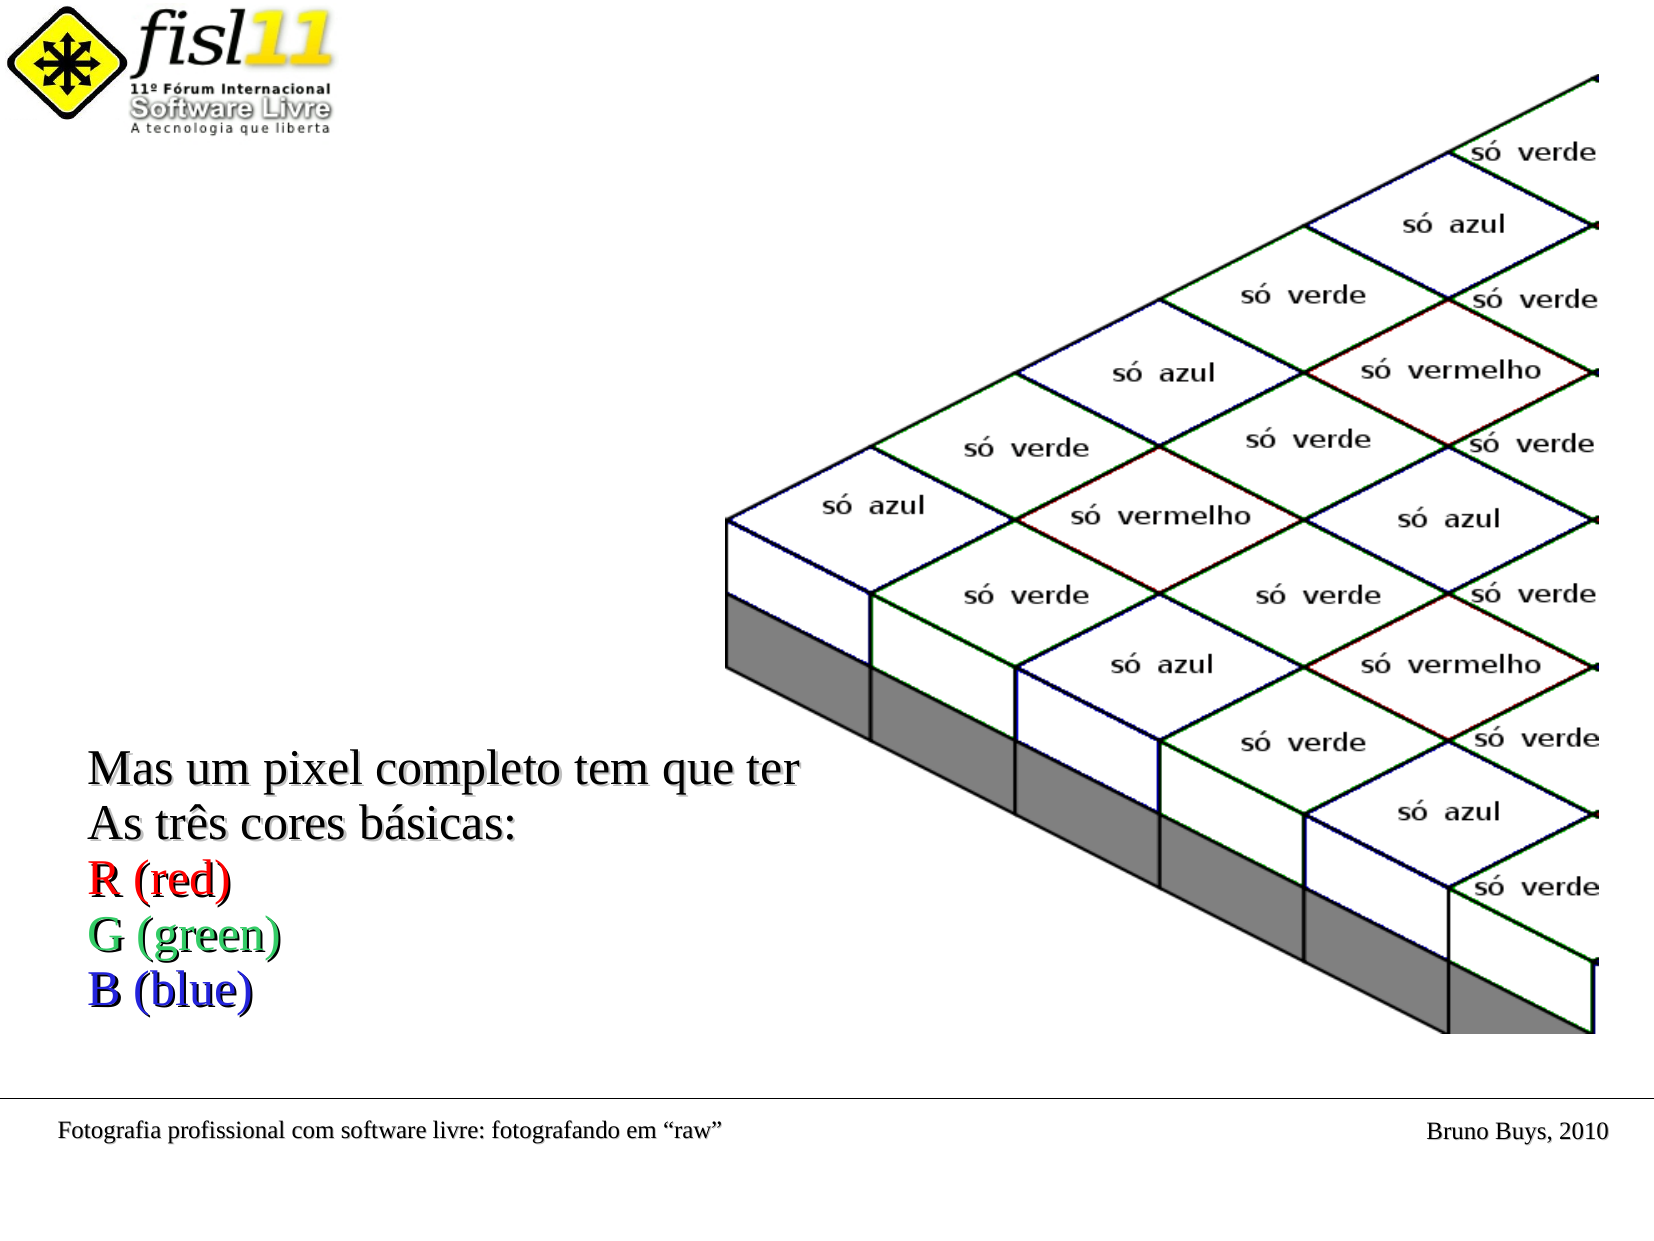

Mas um pixel completo tem que ter
As três cores básicas:
R (red)
G (green)
B (blue)
Fotografia profissional com software livre: fotografando em “raw”
Bruno Buys, 2010